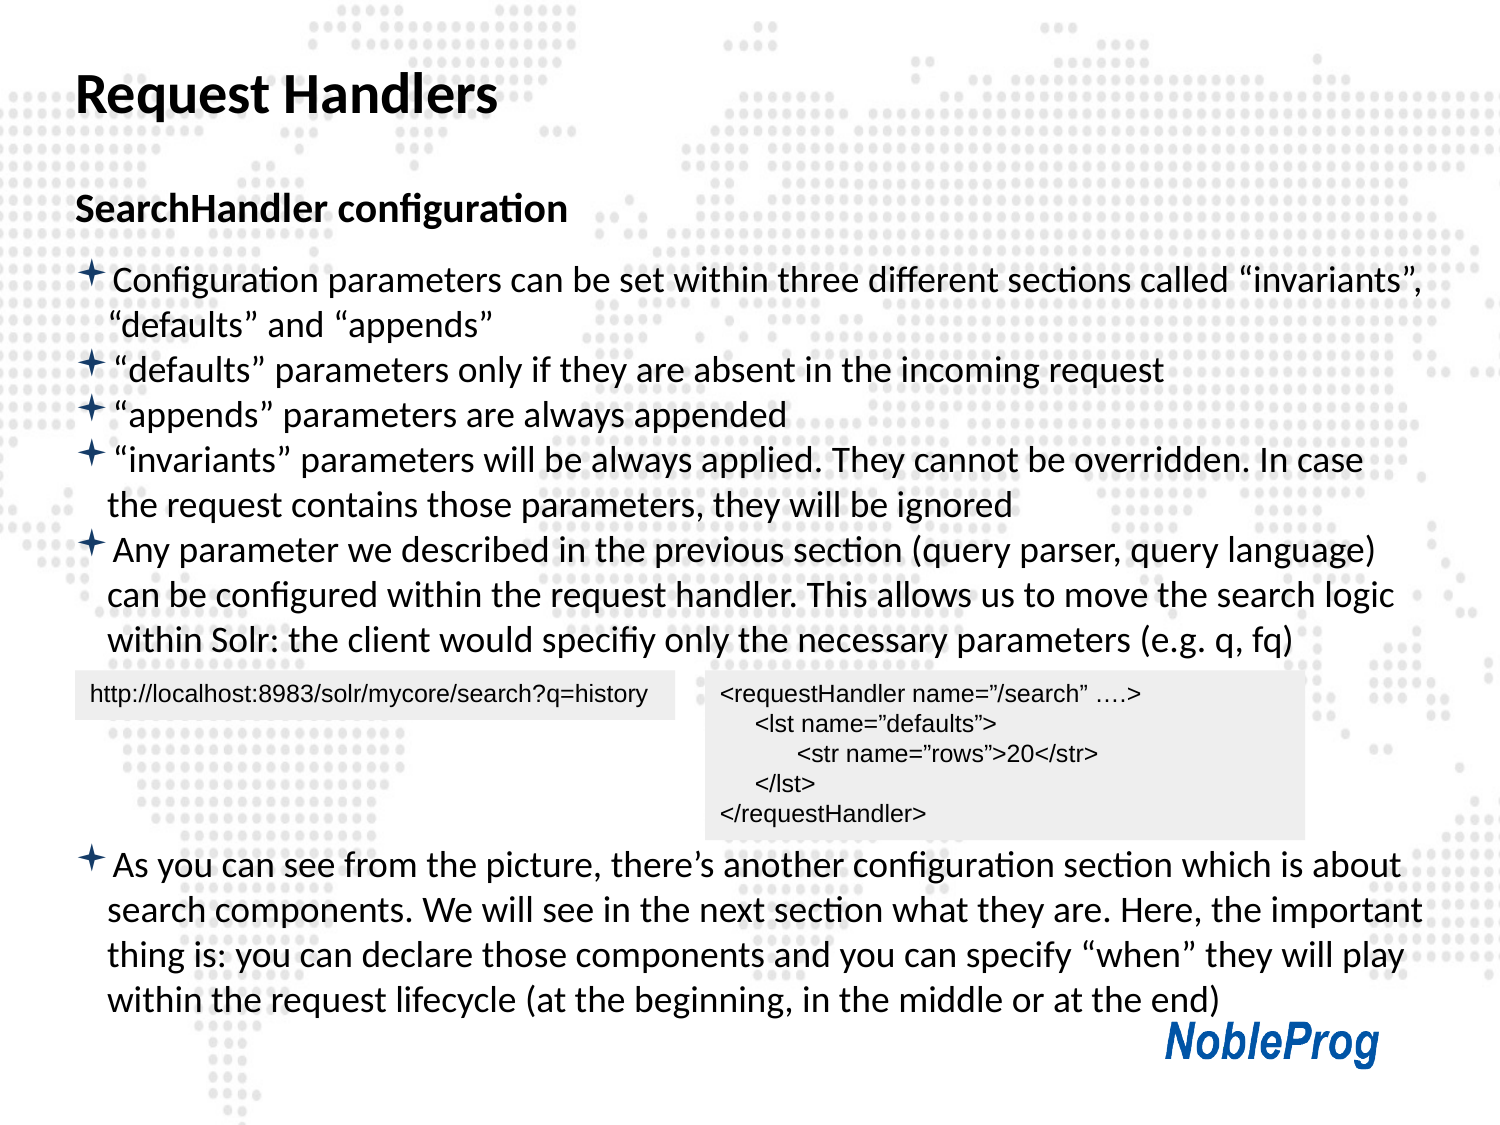

Request Handlers
SearchHandler configuration
Configuration parameters can be set within three different sections called “invariants”, “defaults” and “appends”
“defaults” parameters only if they are absent in the incoming request
“appends” parameters are always appended
“invariants” parameters will be always applied. They cannot be overridden. In case the request contains those parameters, they will be ignored
Any parameter we described in the previous section (query parser, query language) can be configured within the request handler. This allows us to move the search logic within Solr: the client would specifiy only the necessary parameters (e.g. q, fq)
As you can see from the picture, there’s another configuration section which is about search components. We will see in the next section what they are. Here, the important thing is: you can declare those components and you can specify “when” they will play within the request lifecycle (at the beginning, in the middle or at the end)
http://localhost:8983/solr/mycore/search?q=history
<requestHandler name=”/search” ….>
 <lst name=”defaults”>
 <str name=”rows”>20</str>
 </lst>
</requestHandler>